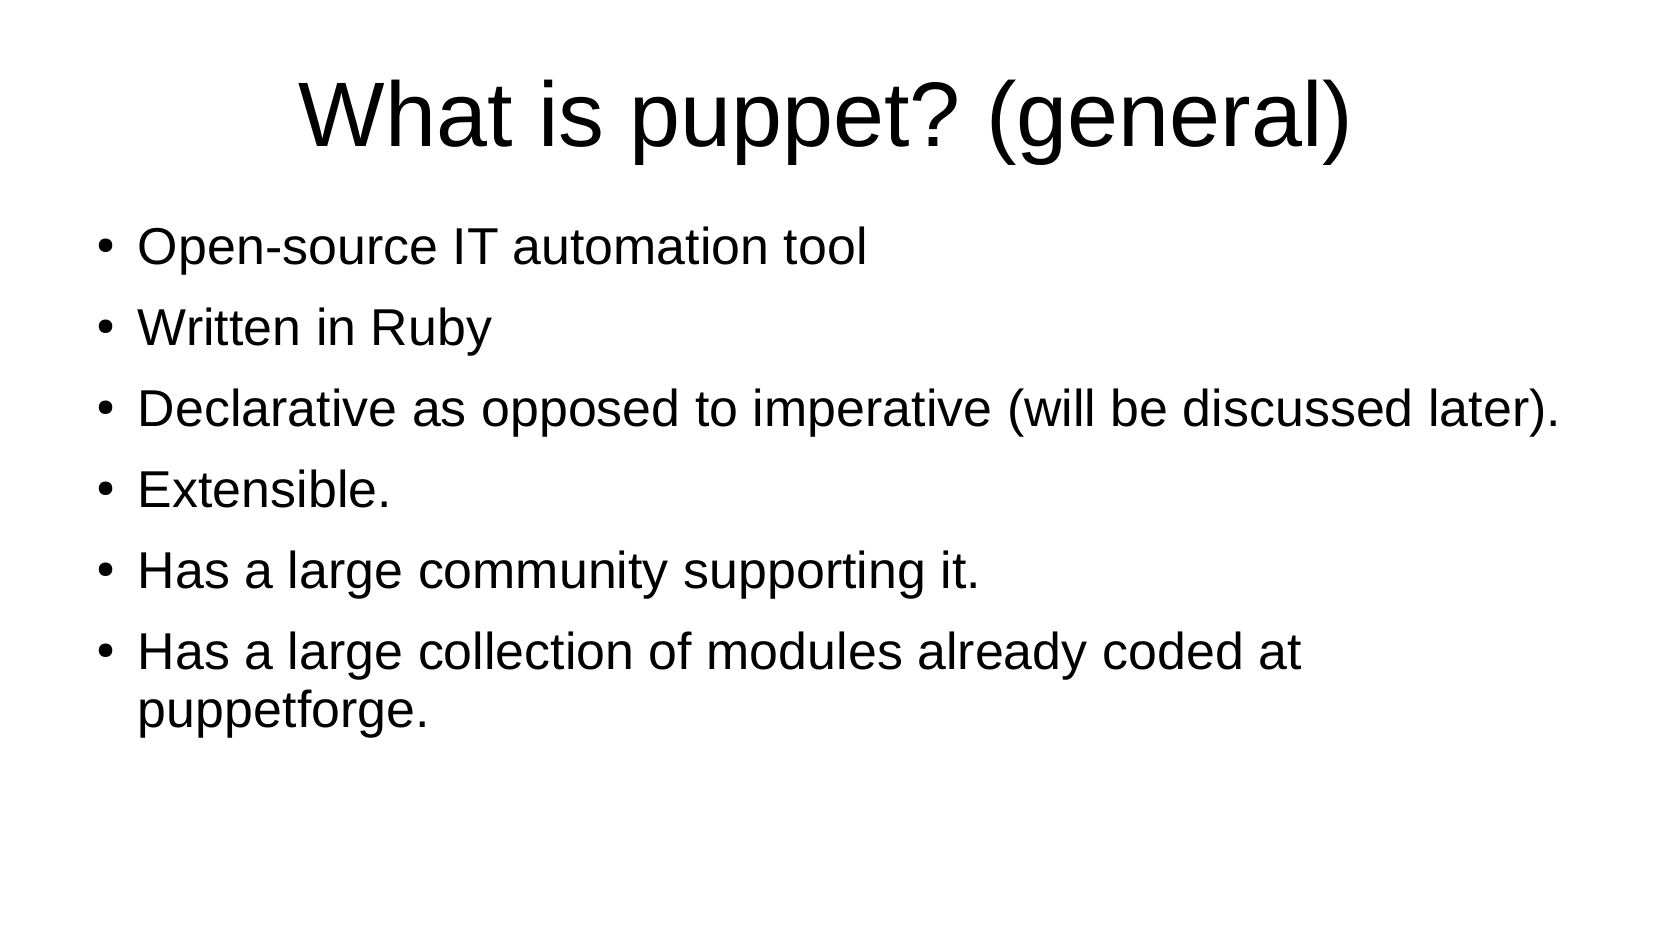

# What is puppet? (general)
Open-source IT automation tool
Written in Ruby
Declarative as opposed to imperative (will be discussed later).
Extensible.
Has a large community supporting it.
Has a large collection of modules already coded at puppetforge.